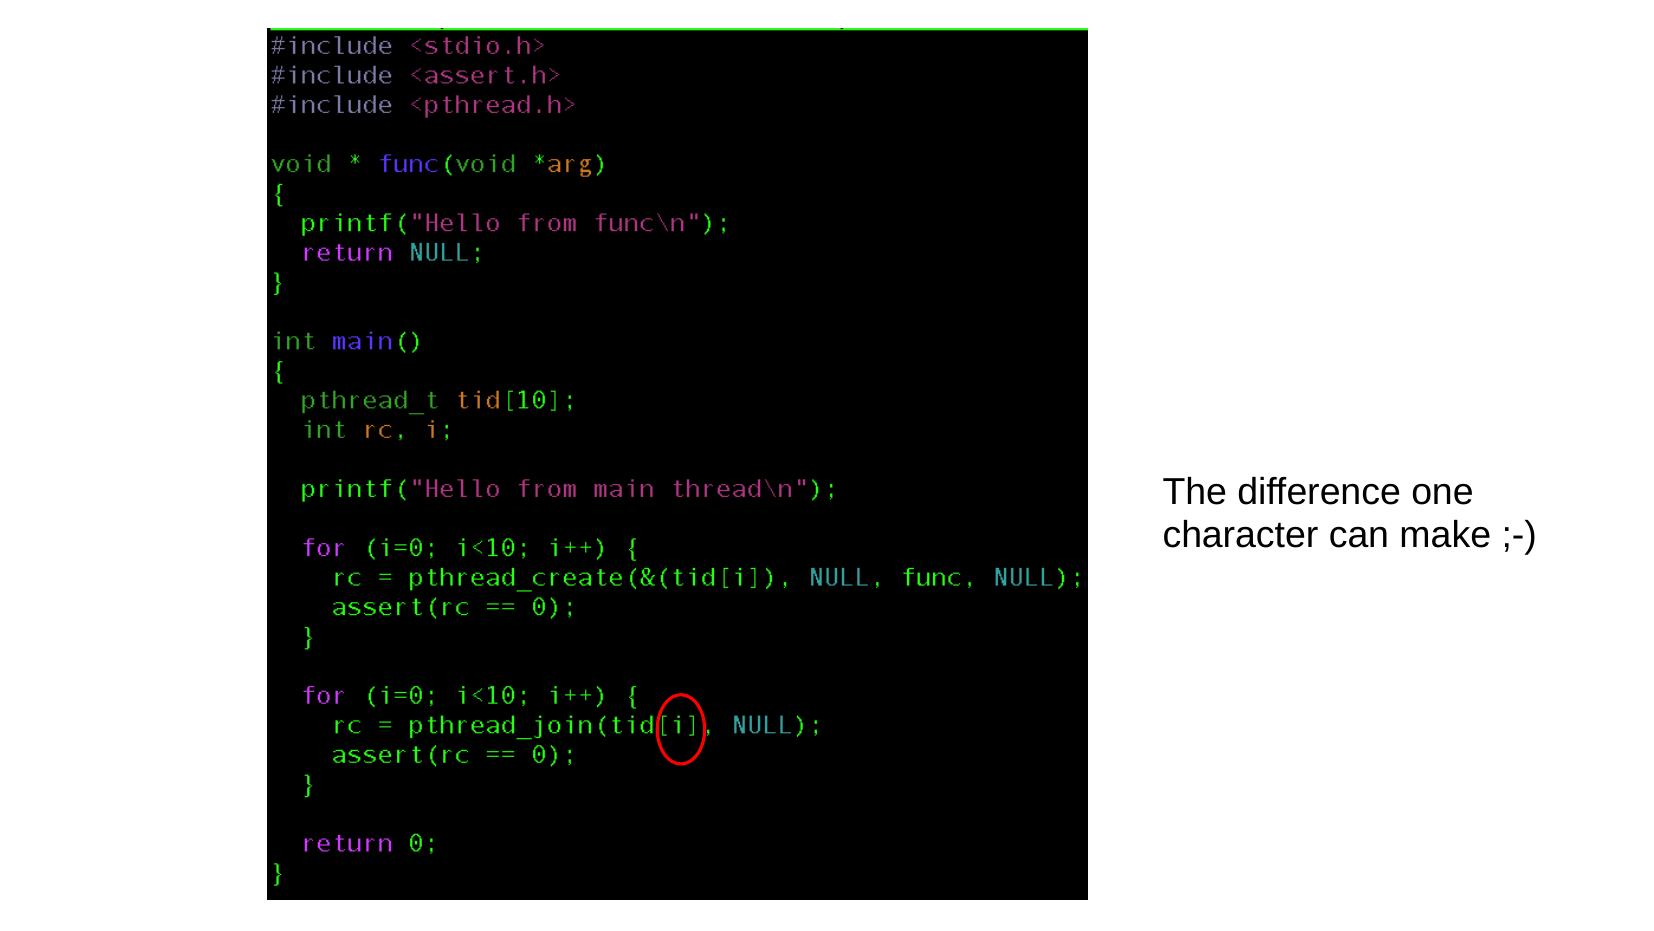

The difference one character can make ;-)